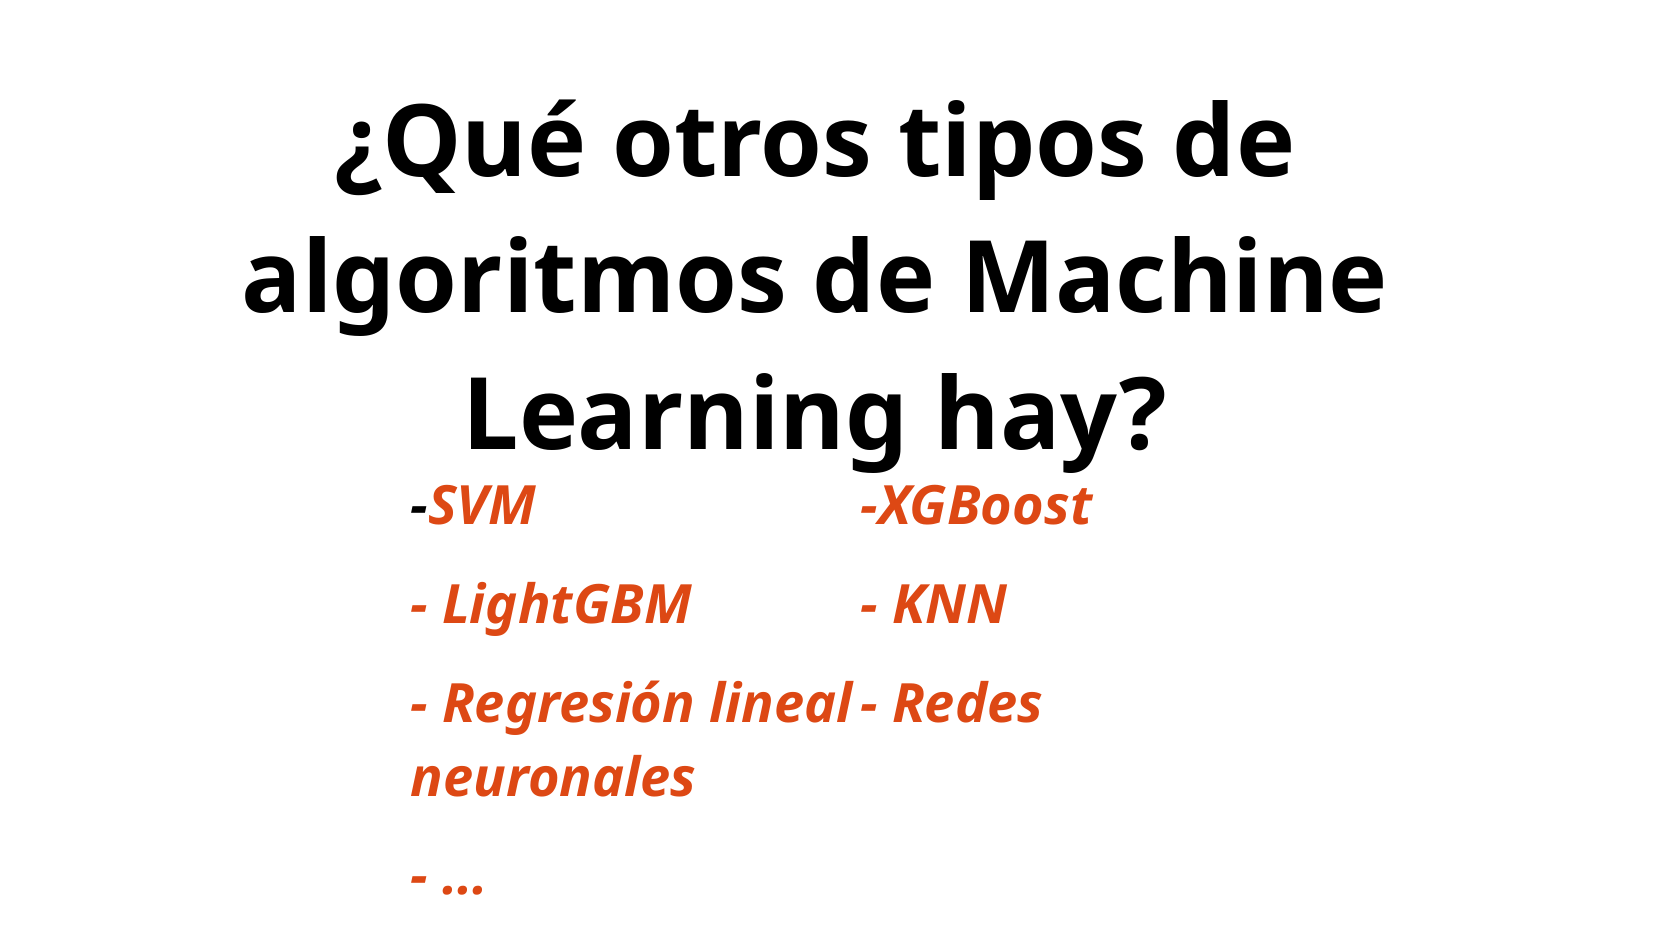

¿Qué otros tipos de algoritmos de Machine Learning hay?
-SVM					-XGBoost
- LightGBM			- KNN
- Regresión lineal	- Redes neuronales
- ...